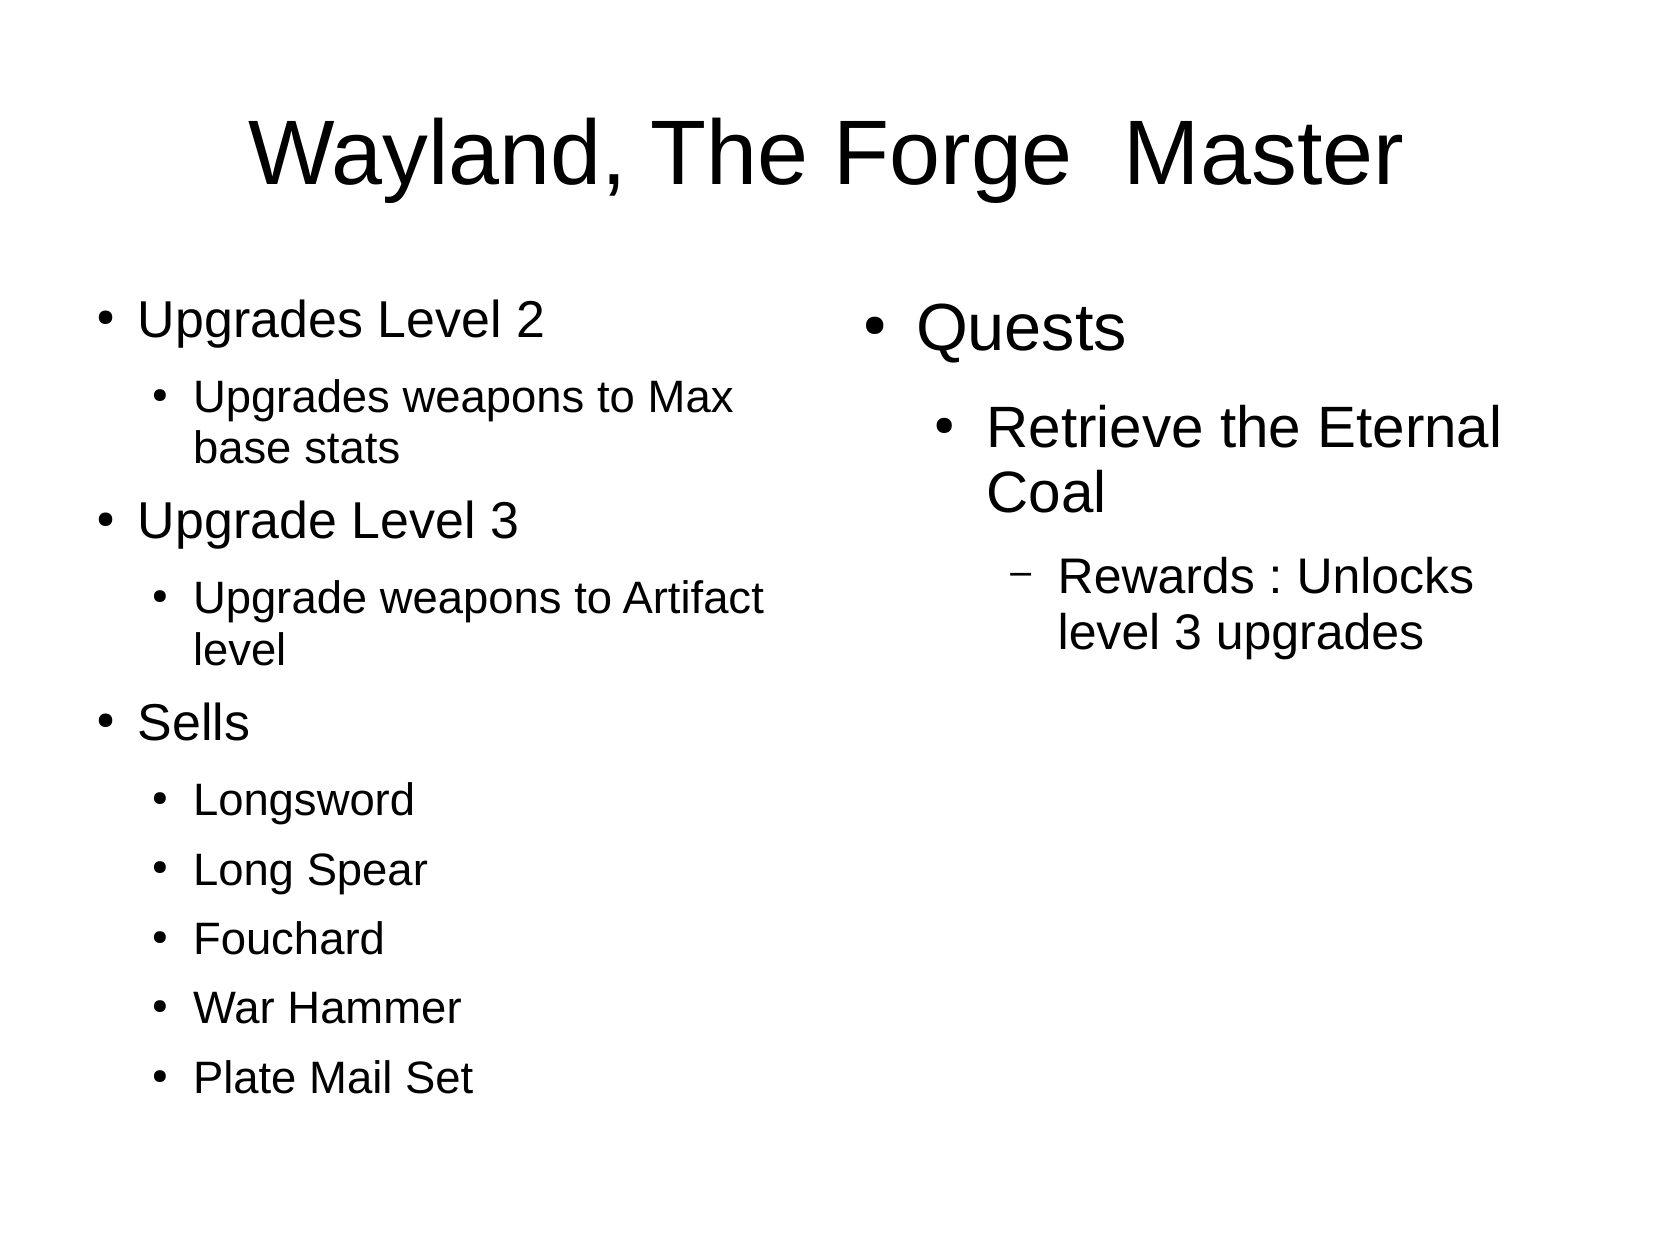

# Wayland, The Forge Master
Upgrades Level 2
Upgrades weapons to Max base stats
Upgrade Level 3
Upgrade weapons to Artifact level
Sells
Longsword
Long Spear
Fouchard
War Hammer
Plate Mail Set
Quests
Retrieve the Eternal Coal
Rewards : Unlocks level 3 upgrades